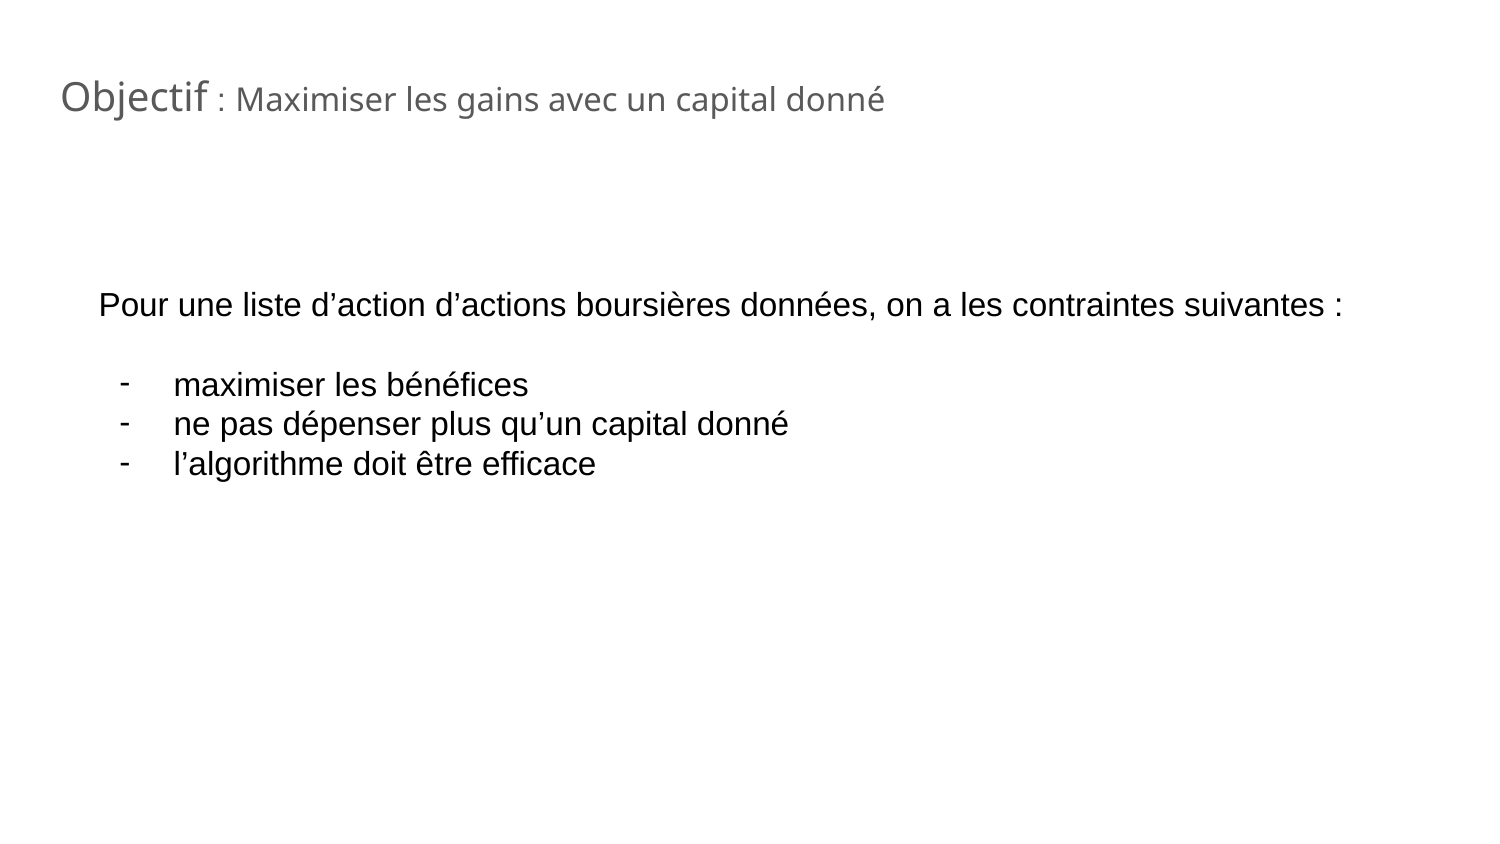

# Objectif : Maximiser les gains avec un capital donné
Pour une liste d’action d’actions boursières données, on a les contraintes suivantes :
maximiser les bénéfices
ne pas dépenser plus qu’un capital donné
l’algorithme doit être efficace